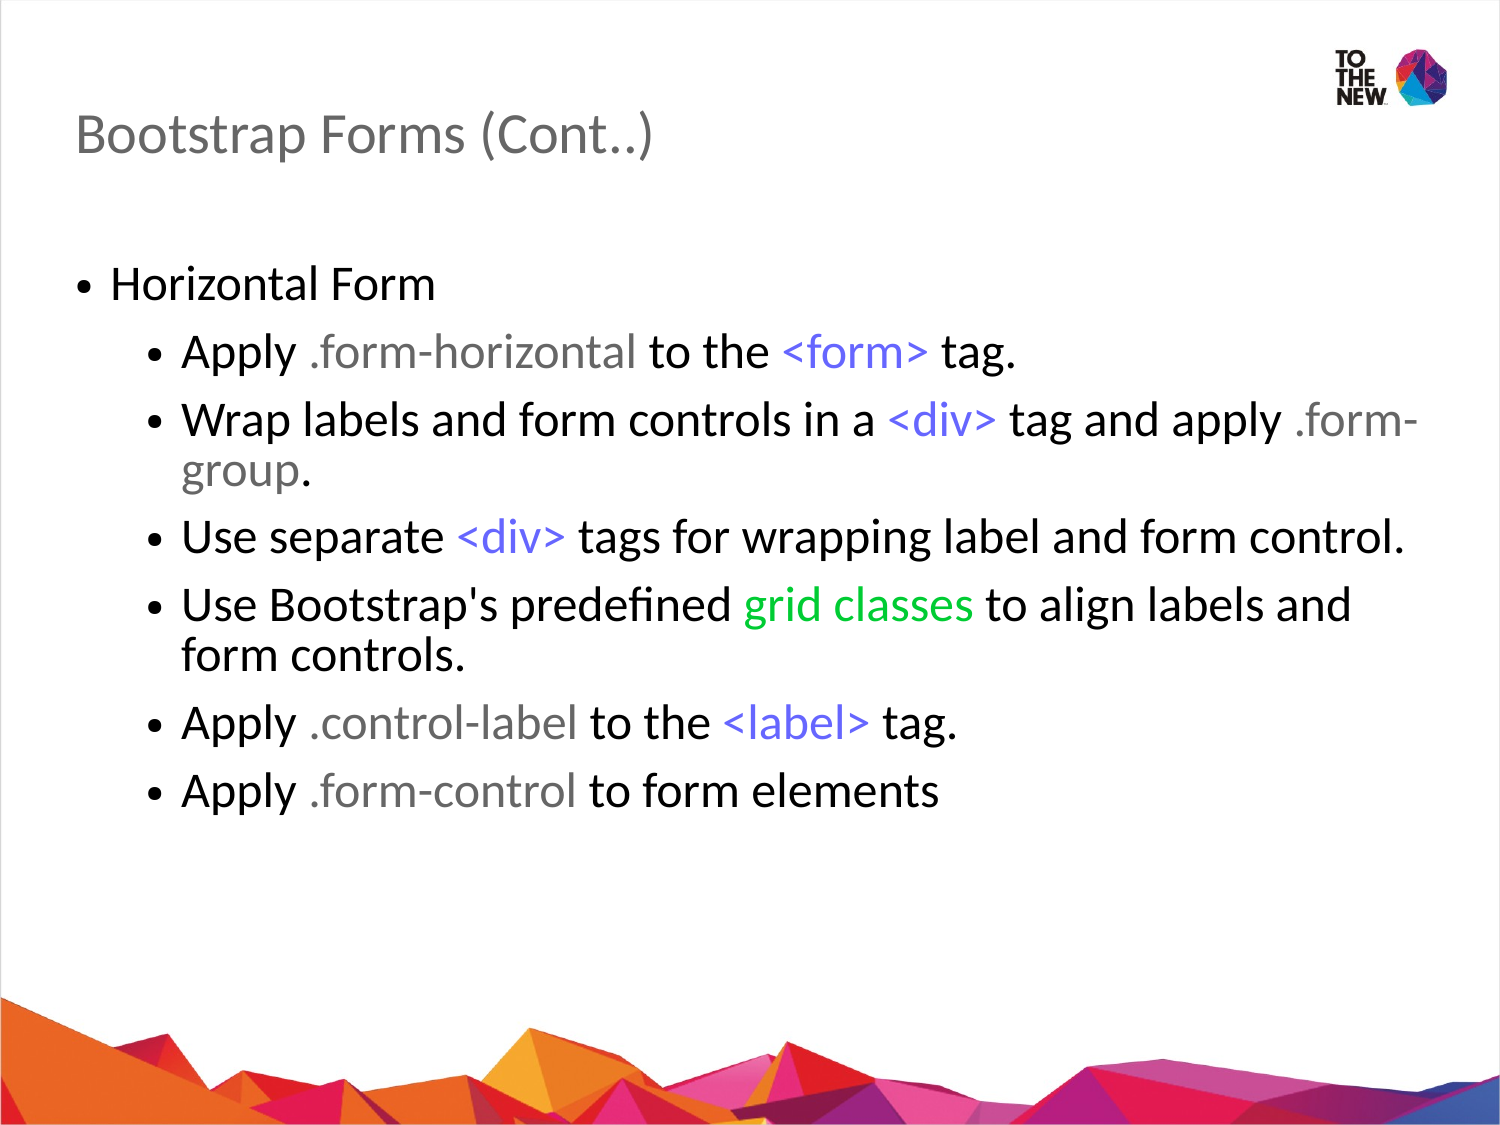

# Bootstrap Forms (Cont..)
Horizontal Form
Apply .form-horizontal to the <form> tag.
Wrap labels and form controls in a <div> tag and apply .form-group.
Use separate <div> tags for wrapping label and form control.
Use Bootstrap's predefined grid classes to align labels and form controls.
Apply .control-label to the <label> tag.
Apply .form-control to form elements